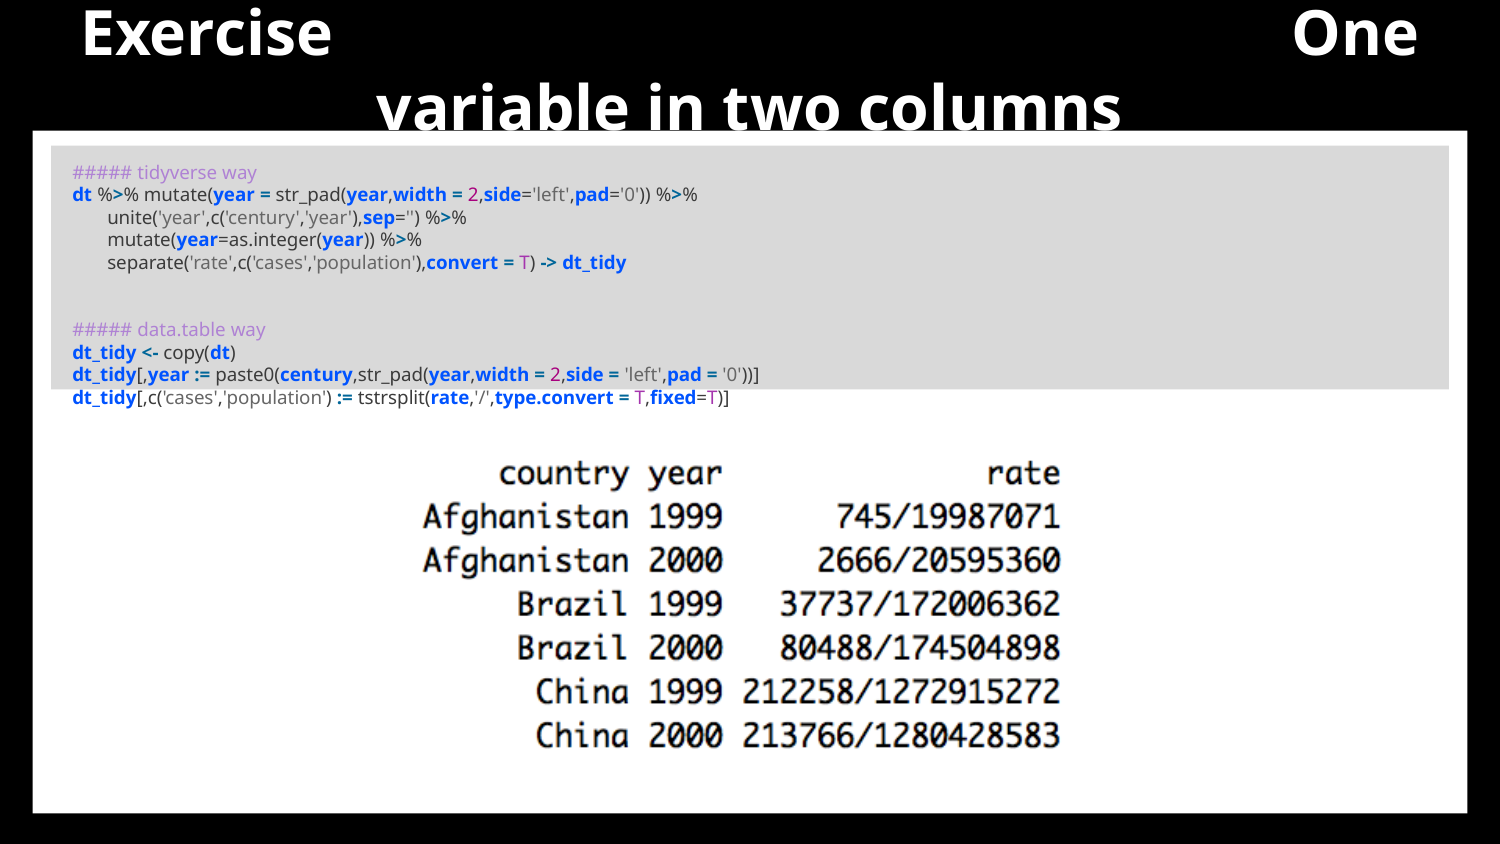

Exercise One variable in two columns
##### tidyverse way dt %>% mutate(year = str_pad(year,width = 2,side='left',pad='0')) %>% unite('year',c('century','year'),sep='') %>% mutate(year=as.integer(year)) %>% separate('rate',c('cases','population'),convert = T) -> dt_tidy ##### data.table way dt_tidy <- copy(dt) dt_tidy[,year := paste0(century,str_pad(year,width = 2,side = 'left',pad = '0'))] dt_tidy[,c('cases','population') := tstrsplit(rate,'/',type.convert = T,fixed=T)]